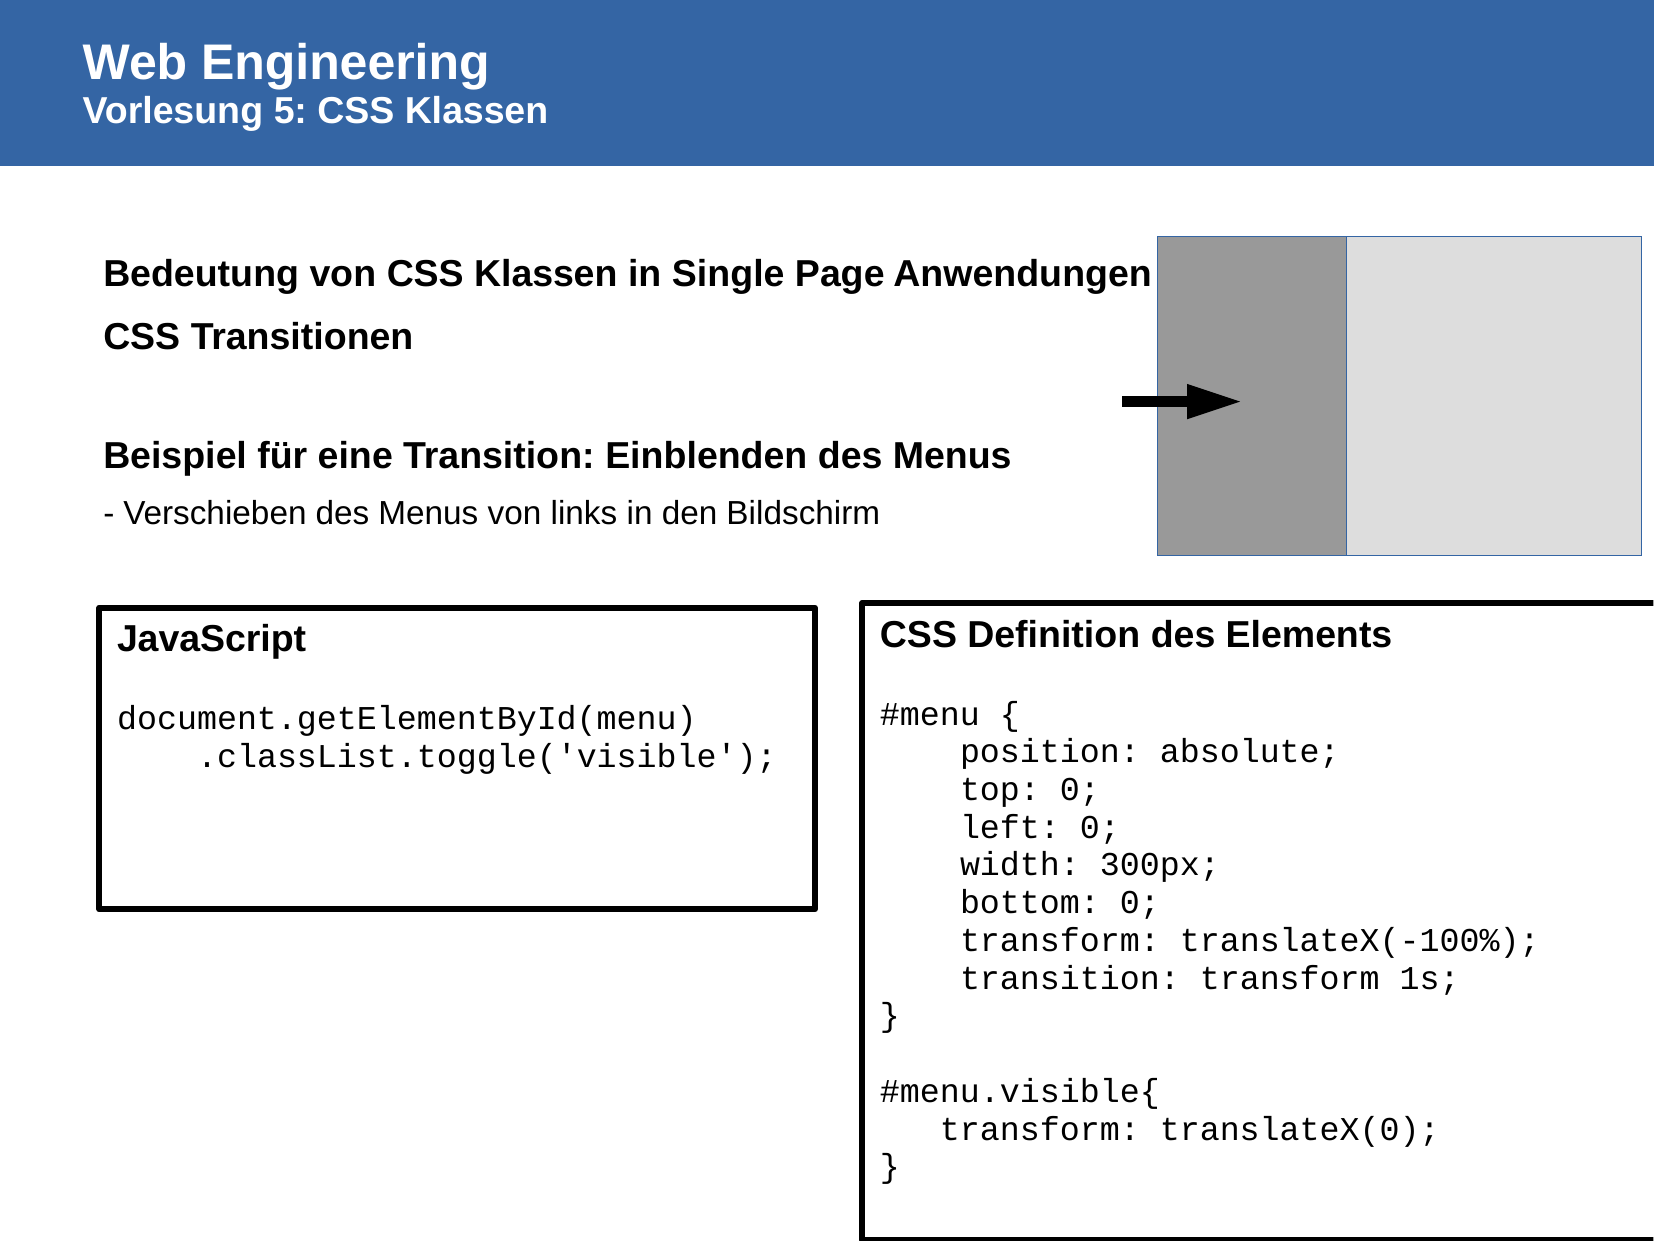

# Web Engineering Vorlesung 5: CSS Klassen
Bedeutung von CSS Klassen in Single Page Anwendungen
CSS Transitionen
Beispiel für eine Transition: Einblenden des Menus
- Verschieben des Menus von links in den Bildschirm
CSS Definition des Elements
#menu {
 position: absolute;
 top: 0;
 left: 0;
 width: 300px;
 bottom: 0;
 transform: translateX(-100%);
 transition: transform 1s;
}
#menu.visible{
 transform: translateX(0);
}
JavaScript
document.getElementById(menu)
 .classList.toggle('visible');